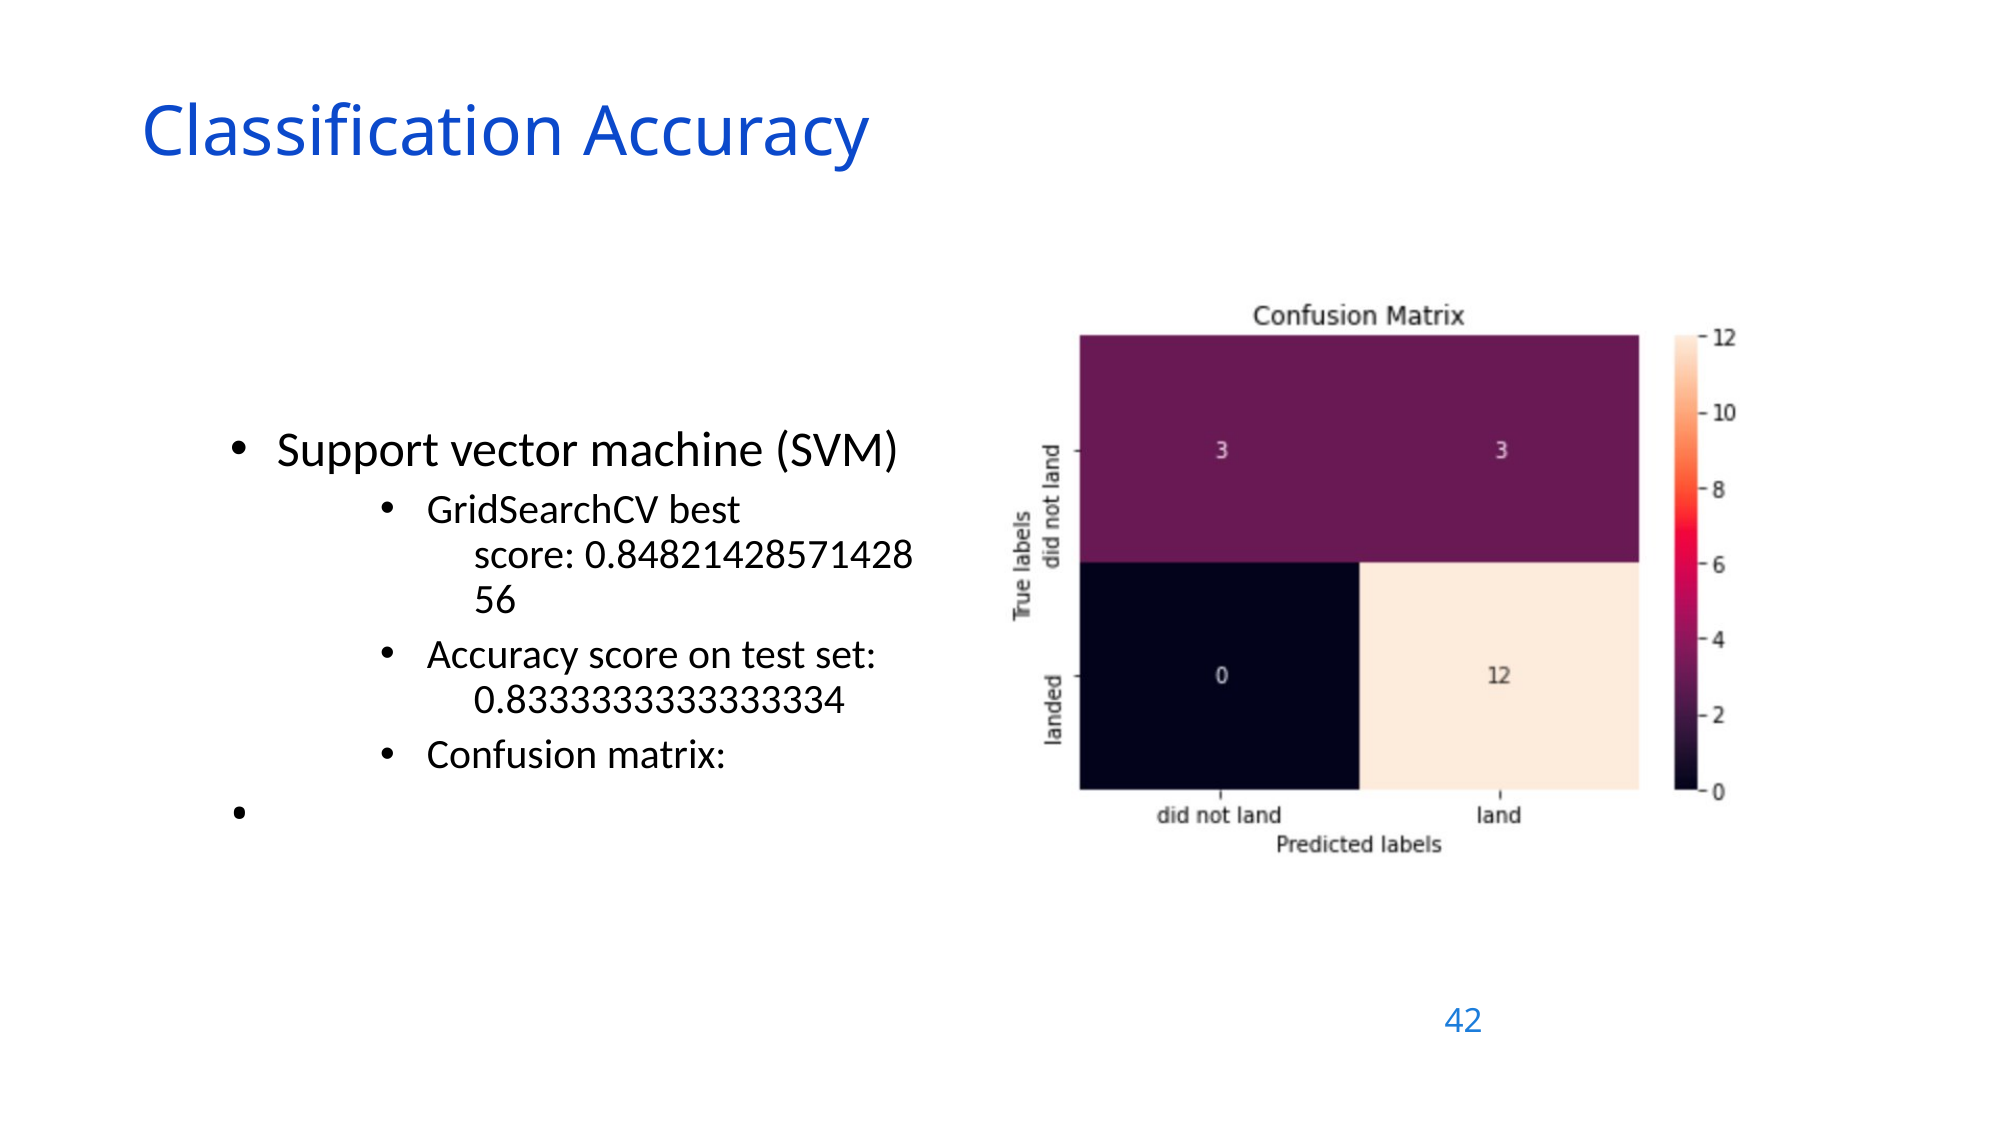

Classification Accuracy
Support vector machine (SVM)
GridSearchCV best score: 0.8482142857142856
Accuracy score on test set: 0.8333333333333334
Confusion matrix: